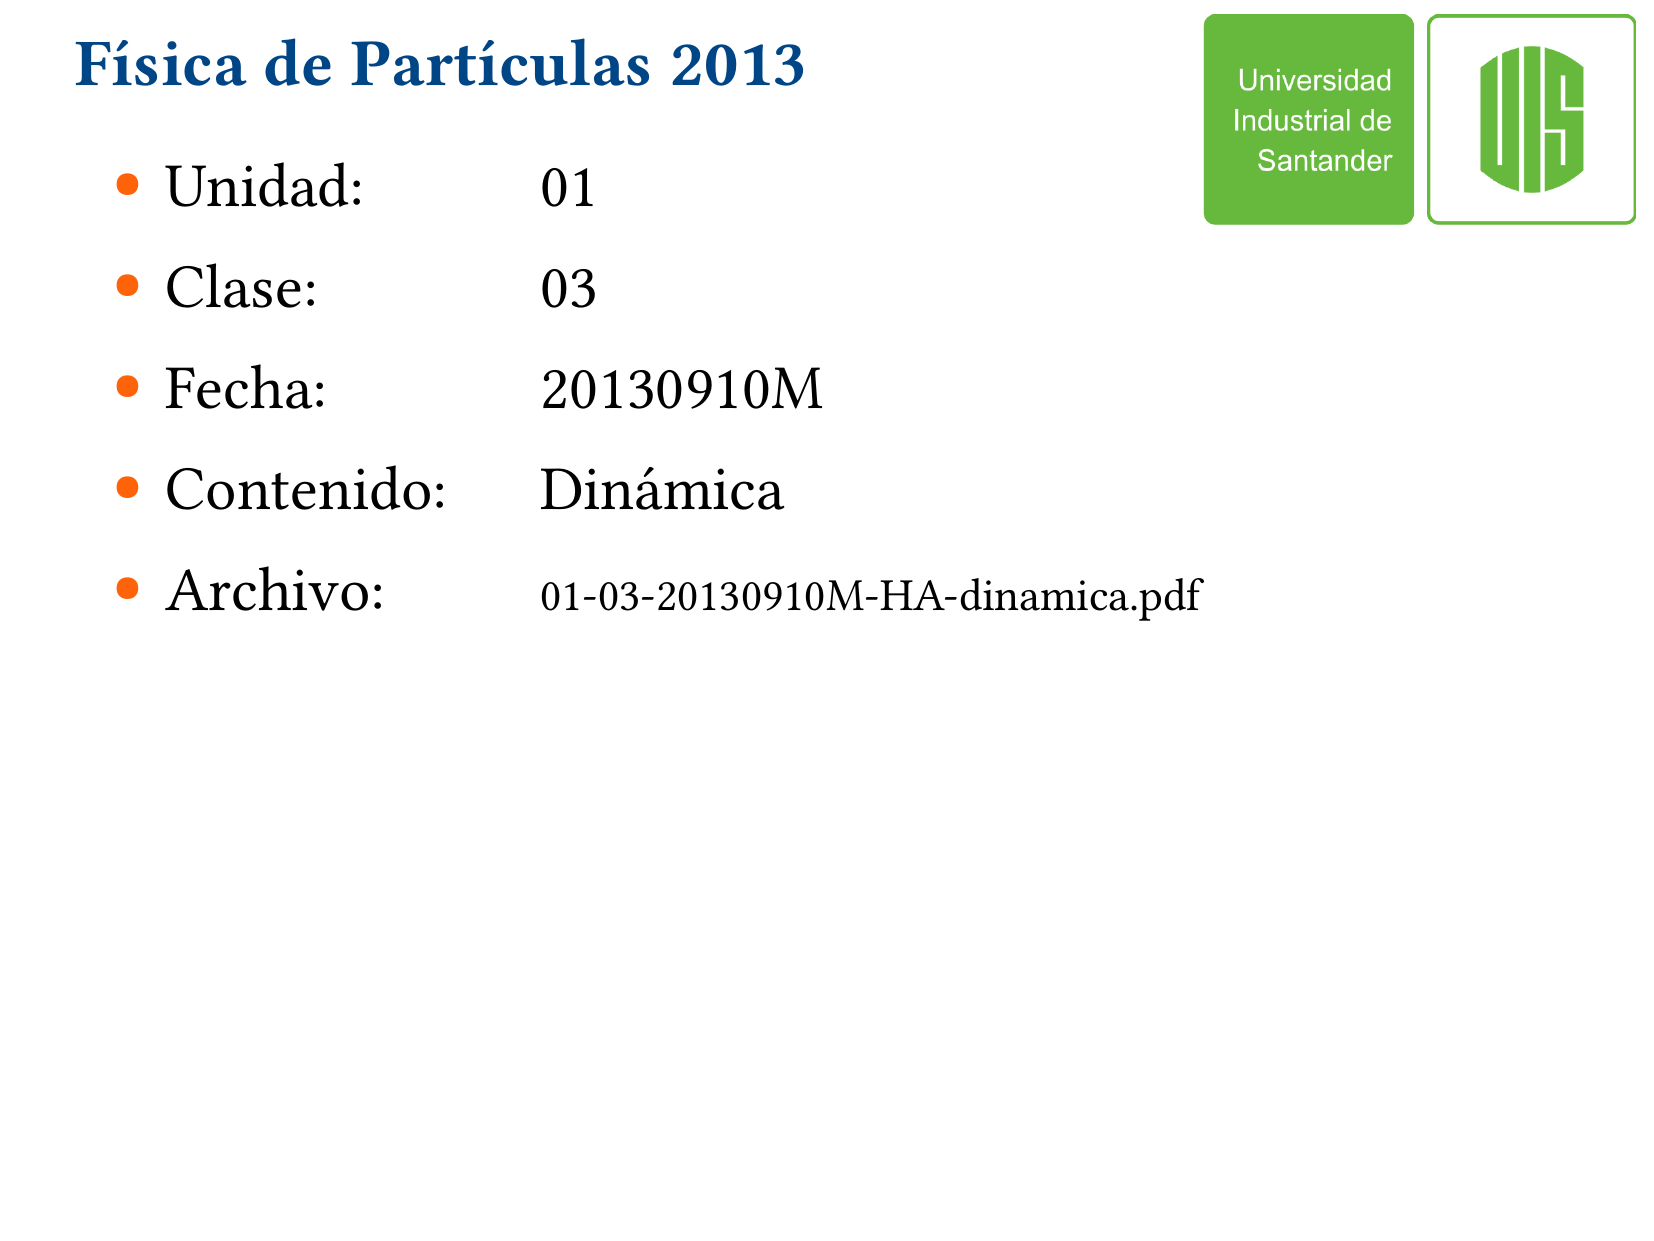

# Física de Partículas 2013
Unidad:			01
Clase:			03
Fecha:			20130910M
Contenido:		Dinámica
Archivo:			01-03-20130910M-HA-dinamica.pdf